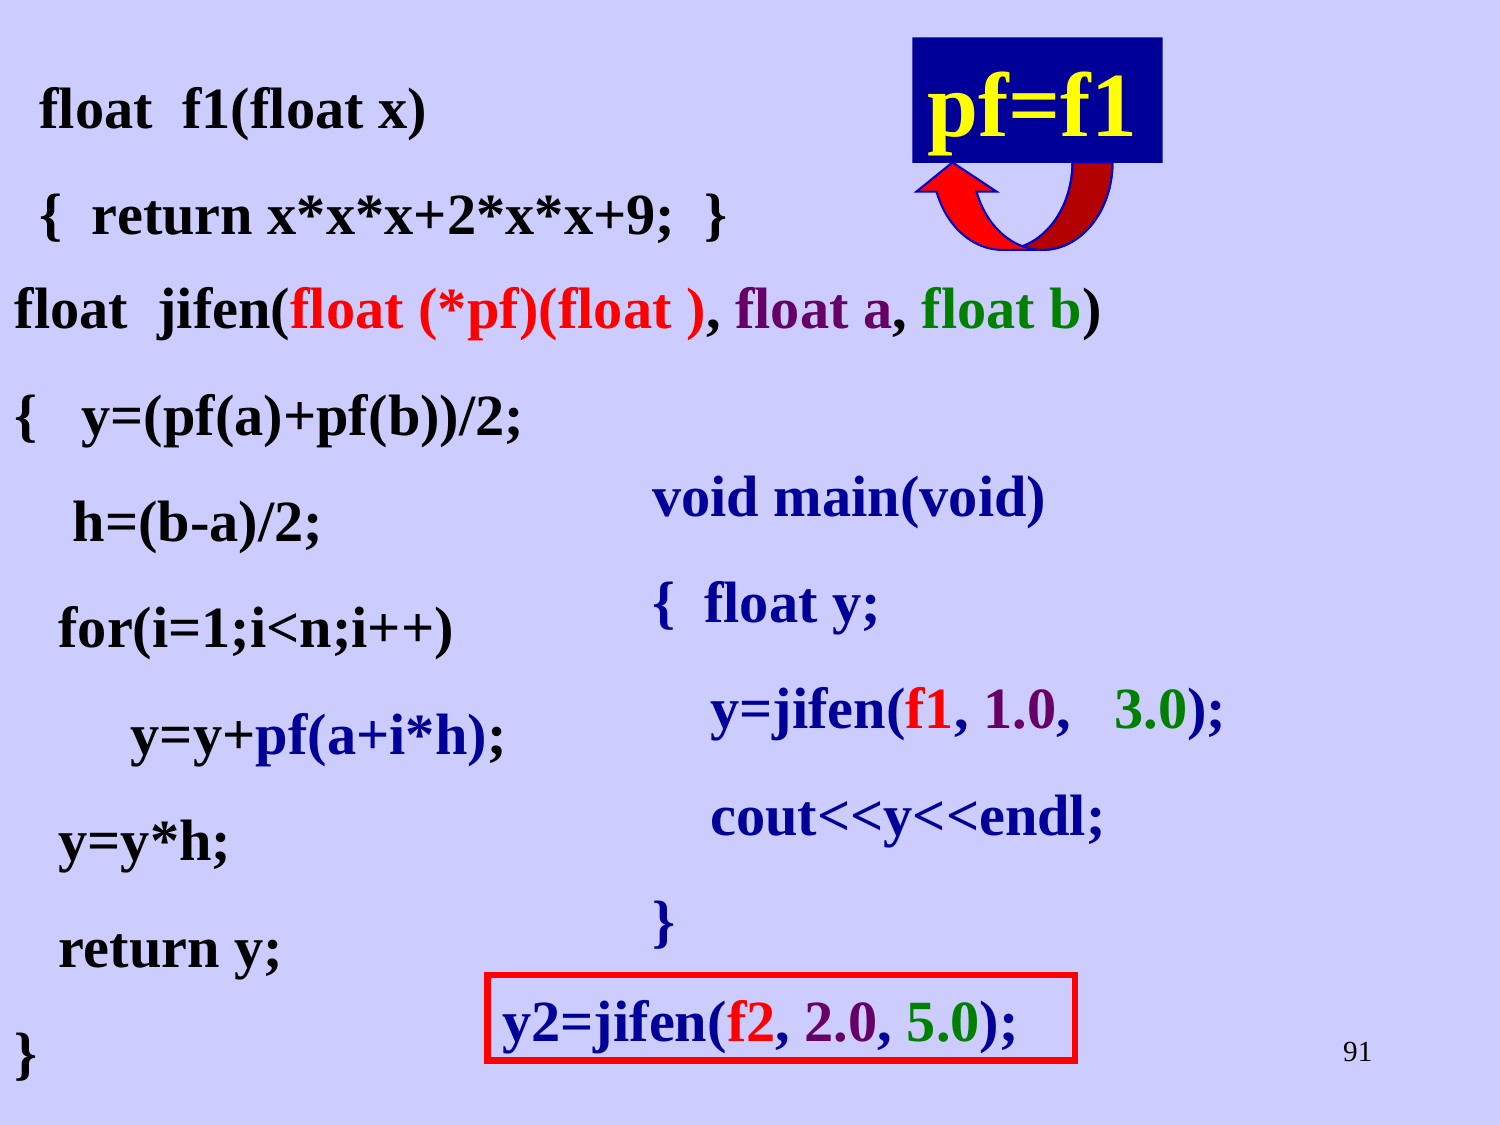

pf=f1
float f1(float x)
{ return x*x*x+2*x*x+9; }
#
float jifen(float (*pf)(float ), float a, float b)
{ y=(pf(a)+pf(b))/2;
 h=(b-a)/2;
 for(i=1;i<n;i++)
 y=y+pf(a+i*h);
 y=y*h;
 return y;
}
void main(void)
{ float y;
 y=jifen(f1, 1.0, 3.0);
 cout<<y<<endl;
}
y2=jifen(f2, 2.0, 5.0);